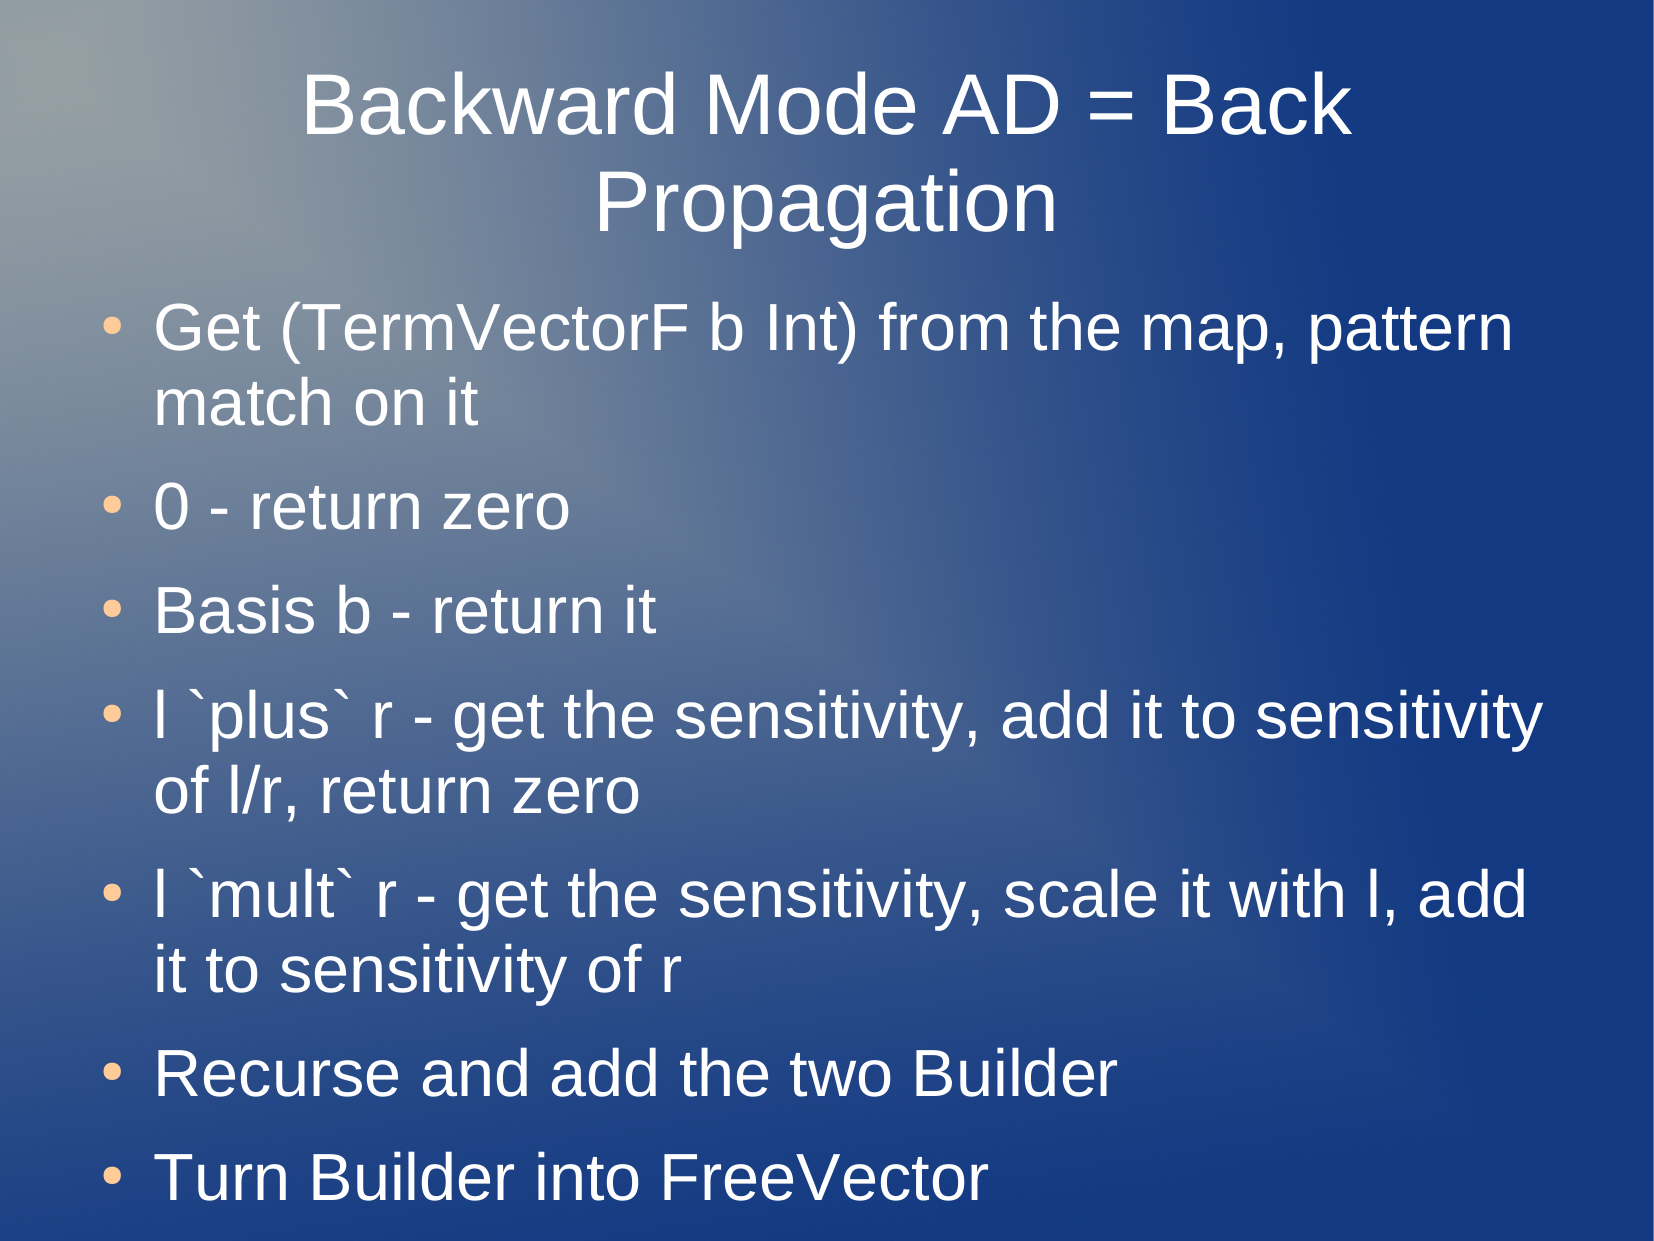

# Backward Mode AD = Back Propagation
Get (TermVectorF b Int) from the map, pattern match on it
0 - return zero
Basis b - return it
l `plus` r - get the sensitivity, add it to sensitivity of l/r, return zero
l `mult` r - get the sensitivity, scale it with l, add it to sensitivity of r
Recurse and add the two Builder
Turn Builder into FreeVector